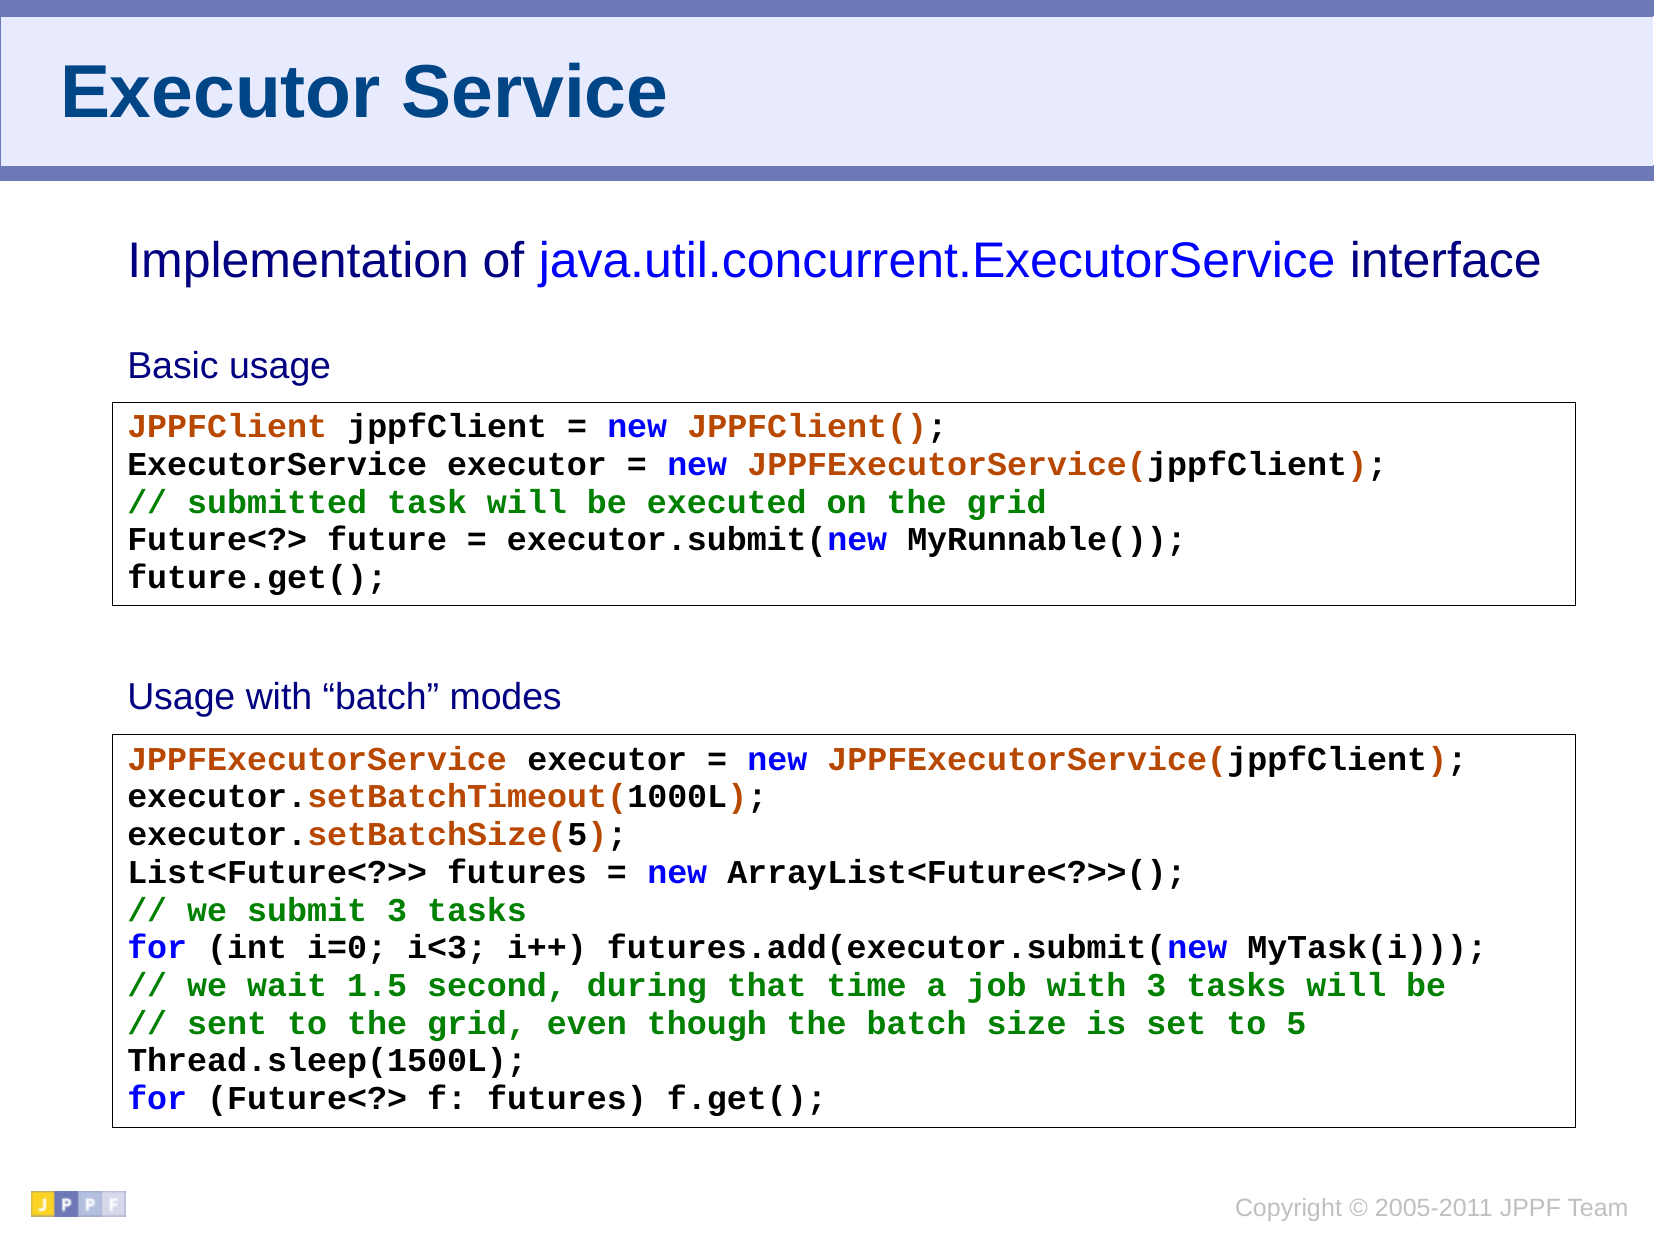

# Executor Service
Implementation of java.util.concurrent.ExecutorService interface
Basic usage
JPPFClient jppfClient = new JPPFClient();
ExecutorService executor = new JPPFExecutorService(jppfClient);
// submitted task will be executed on the grid
Future<?> future = executor.submit(new MyRunnable());
future.get();
Usage with “batch” modes
JPPFExecutorService executor = new JPPFExecutorService(jppfClient);
executor.setBatchTimeout(1000L);
executor.setBatchSize(5);
List<Future<?>> futures = new ArrayList<Future<?>>();
// we submit 3 tasks
for (int i=0; i<3; i++) futures.add(executor.submit(new MyTask(i)));
// we wait 1.5 second, during that time a job with 3 tasks will be
// sent to the grid, even though the batch size is set to 5
Thread.sleep(1500L);
for (Future<?> f: futures) f.get();